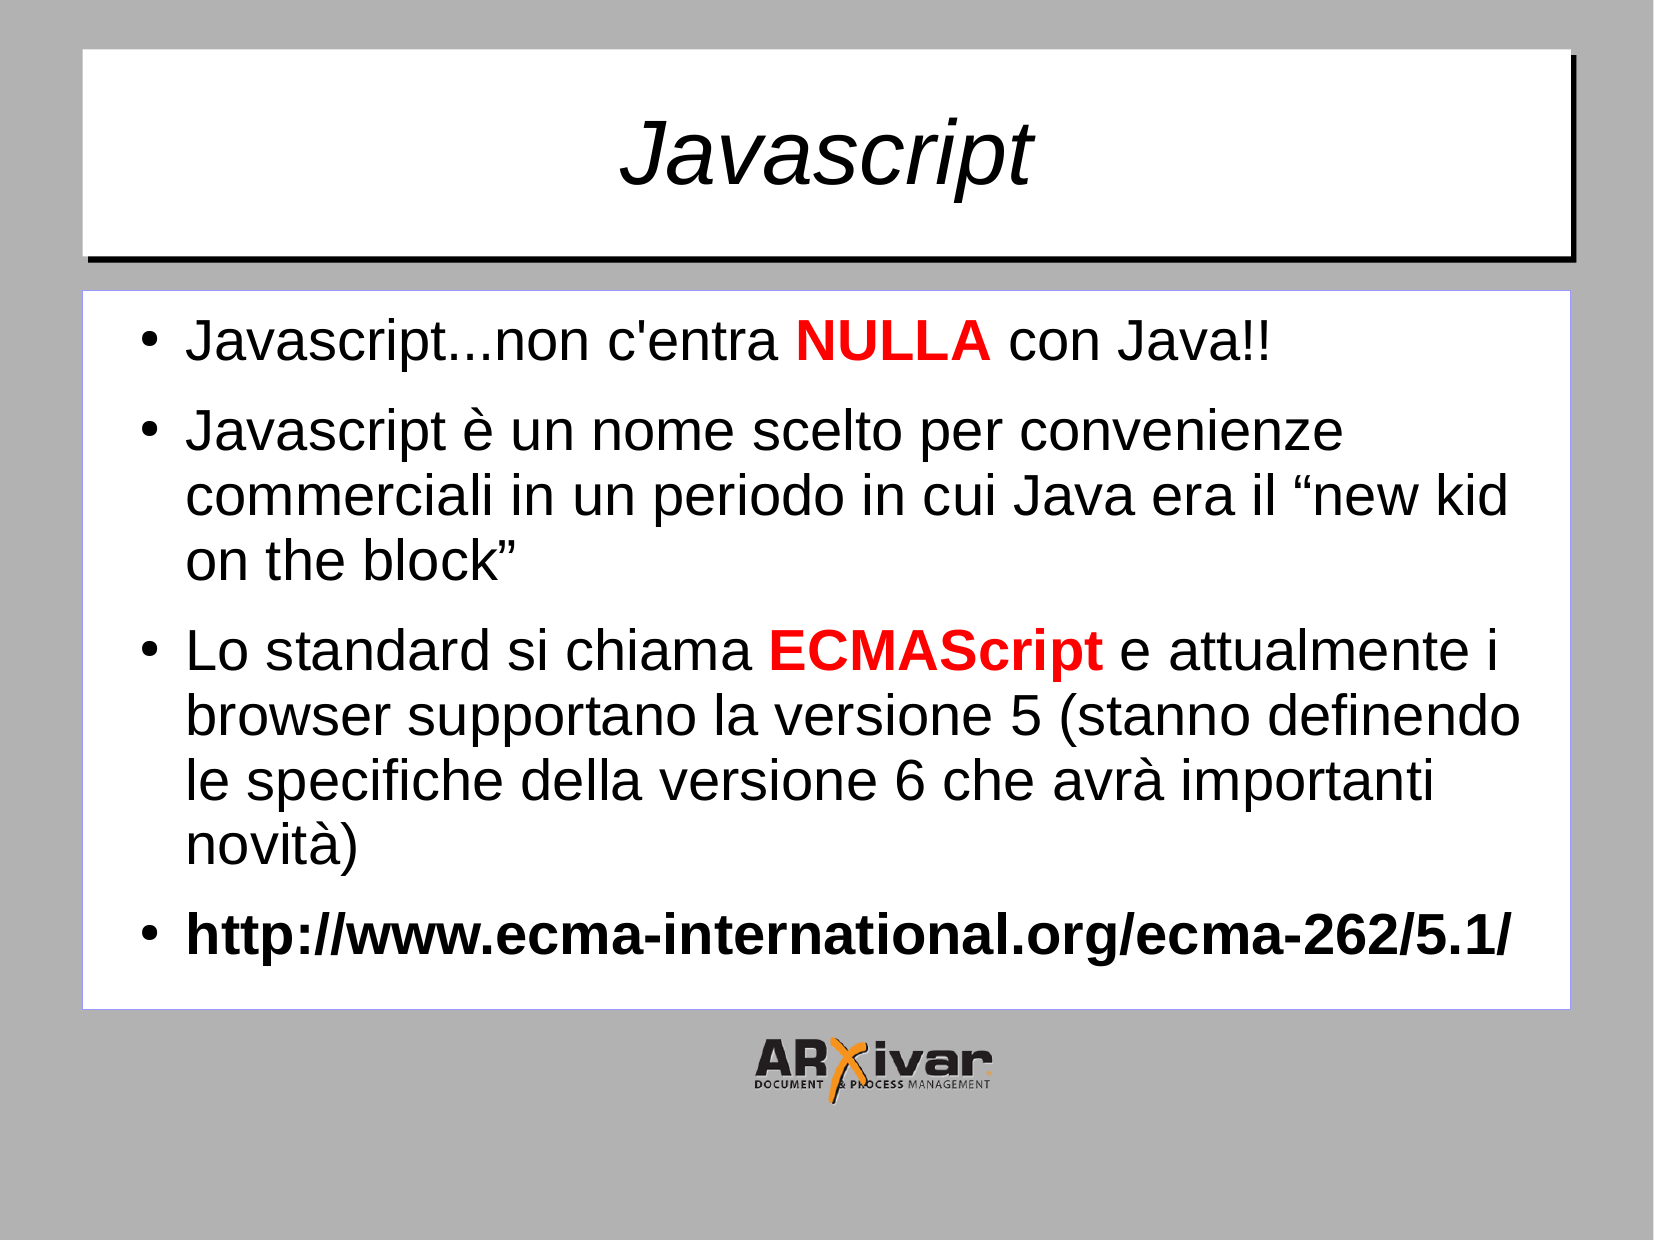

# Javascript
Javascript...non c'entra NULLA con Java!!
Javascript è un nome scelto per convenienze commerciali in un periodo in cui Java era il “new kid on the block”
Lo standard si chiama ECMAScript e attualmente i browser supportano la versione 5 (stanno definendo le specifiche della versione 6 che avrà importanti novità)
http://www.ecma-international.org/ecma-262/5.1/